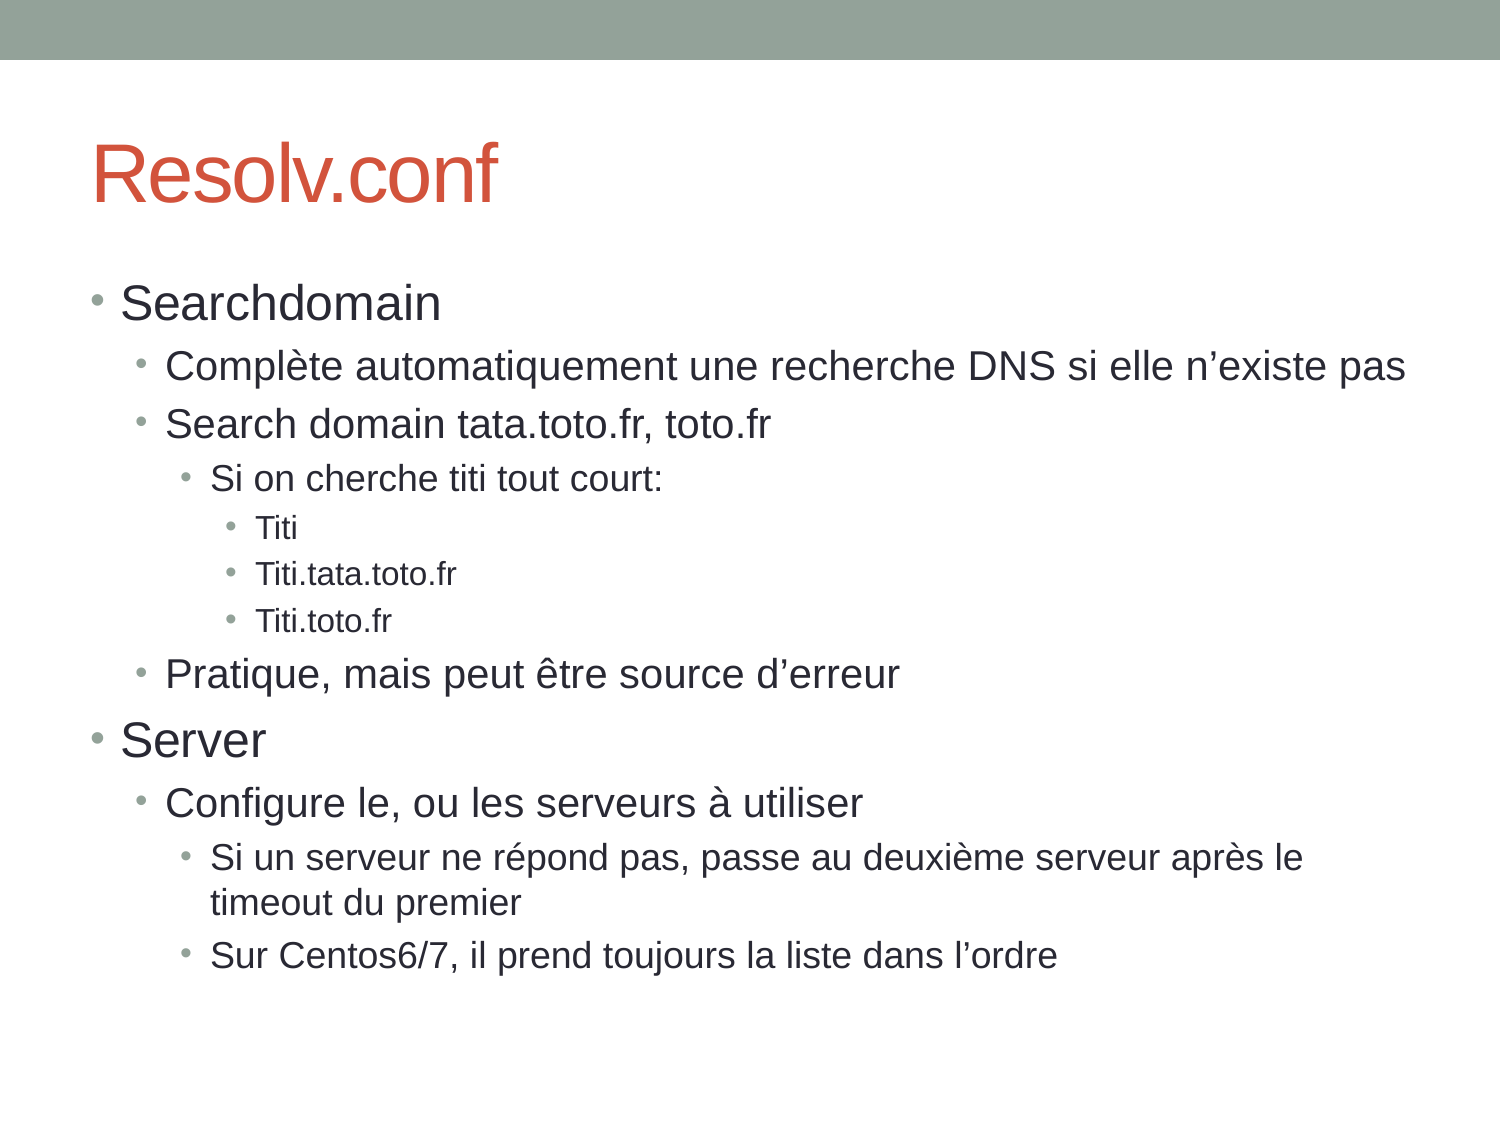

# Resolv.conf
Searchdomain
Complète automatiquement une recherche DNS si elle n’existe pas
Search domain tata.toto.fr, toto.fr
Si on cherche titi tout court:
Titi
Titi.tata.toto.fr
Titi.toto.fr
Pratique, mais peut être source d’erreur
Server
Configure le, ou les serveurs à utiliser
Si un serveur ne répond pas, passe au deuxième serveur après le timeout du premier
Sur Centos6/7, il prend toujours la liste dans l’ordre